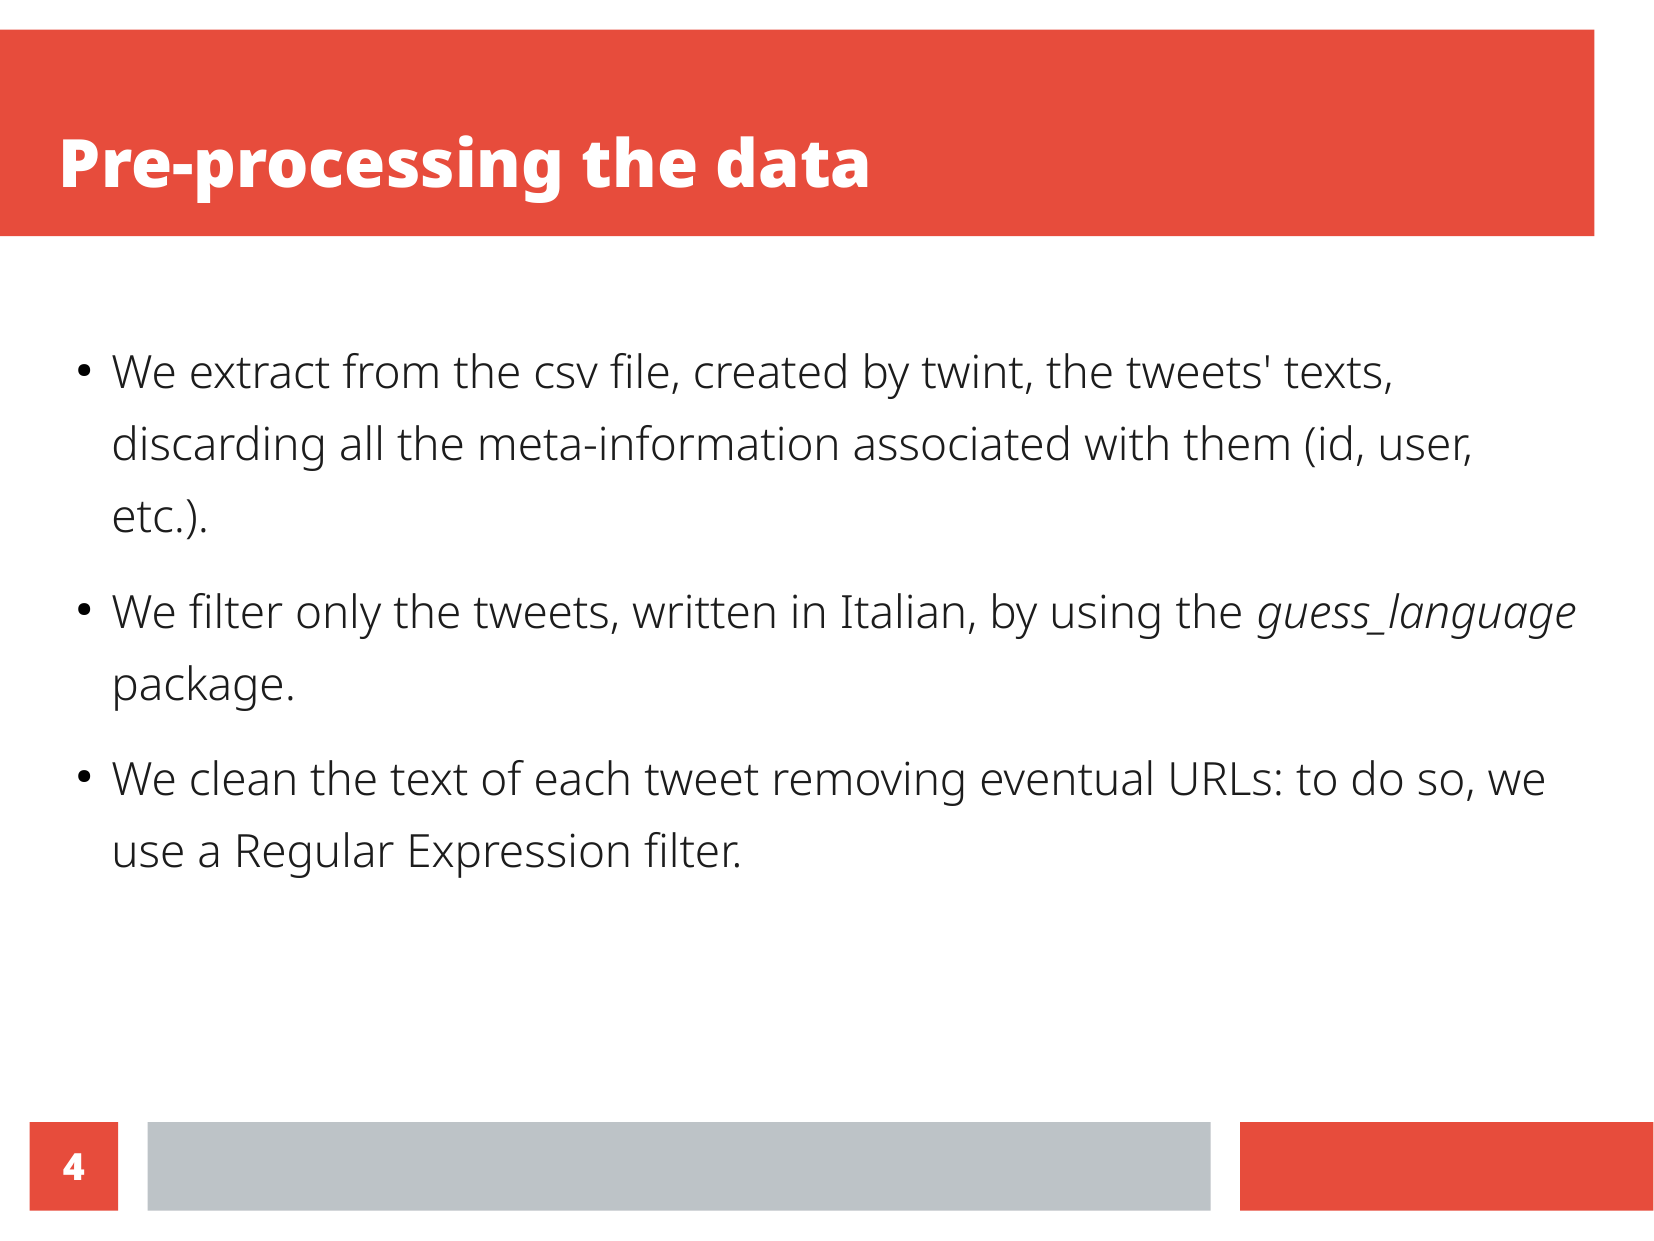

# Pre-processing the data
We extract from the csv file, created by twint, the tweets' texts, discarding all the meta-information associated with them (id, user, etc.).
We filter only the tweets, written in Italian, by using the guess_language package.
We clean the text of each tweet removing eventual URLs: to do so, we use a Regular Expression filter.
4